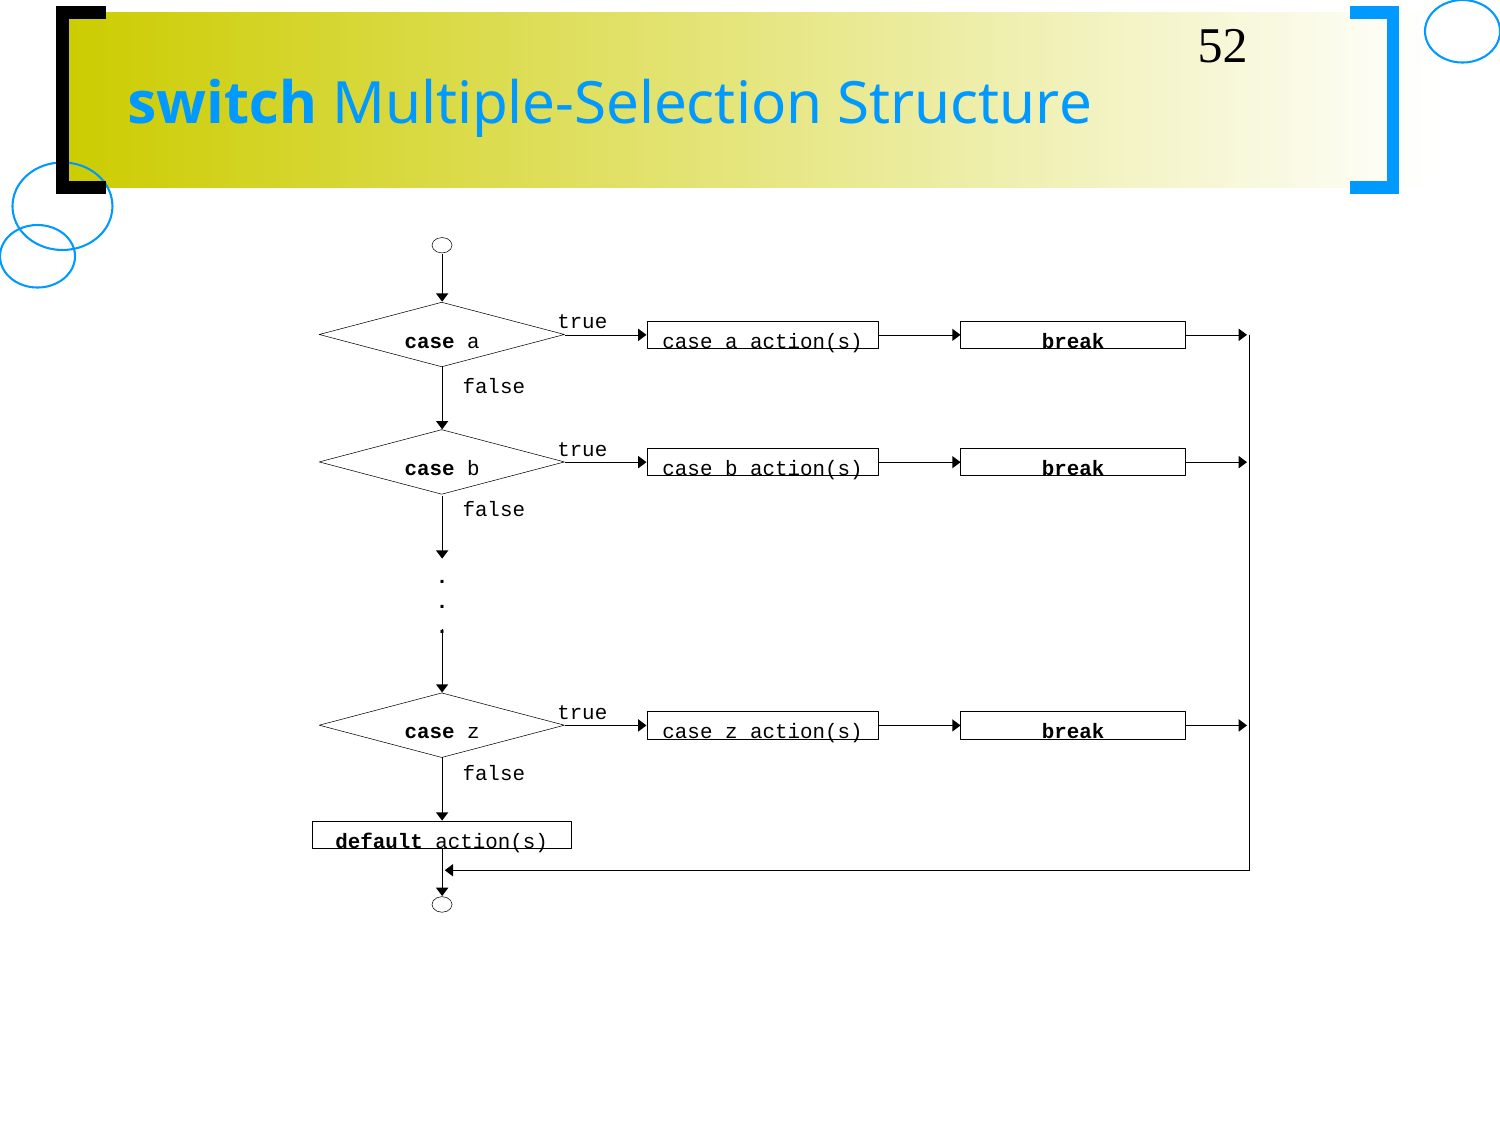

52
# switch Multiple-Selection Structure
case a
true
case a action(s)
break
false
case b
true
case b action(s)
break
false
.
.
.
case z
true
case z action(s)
break
false
default action(s)